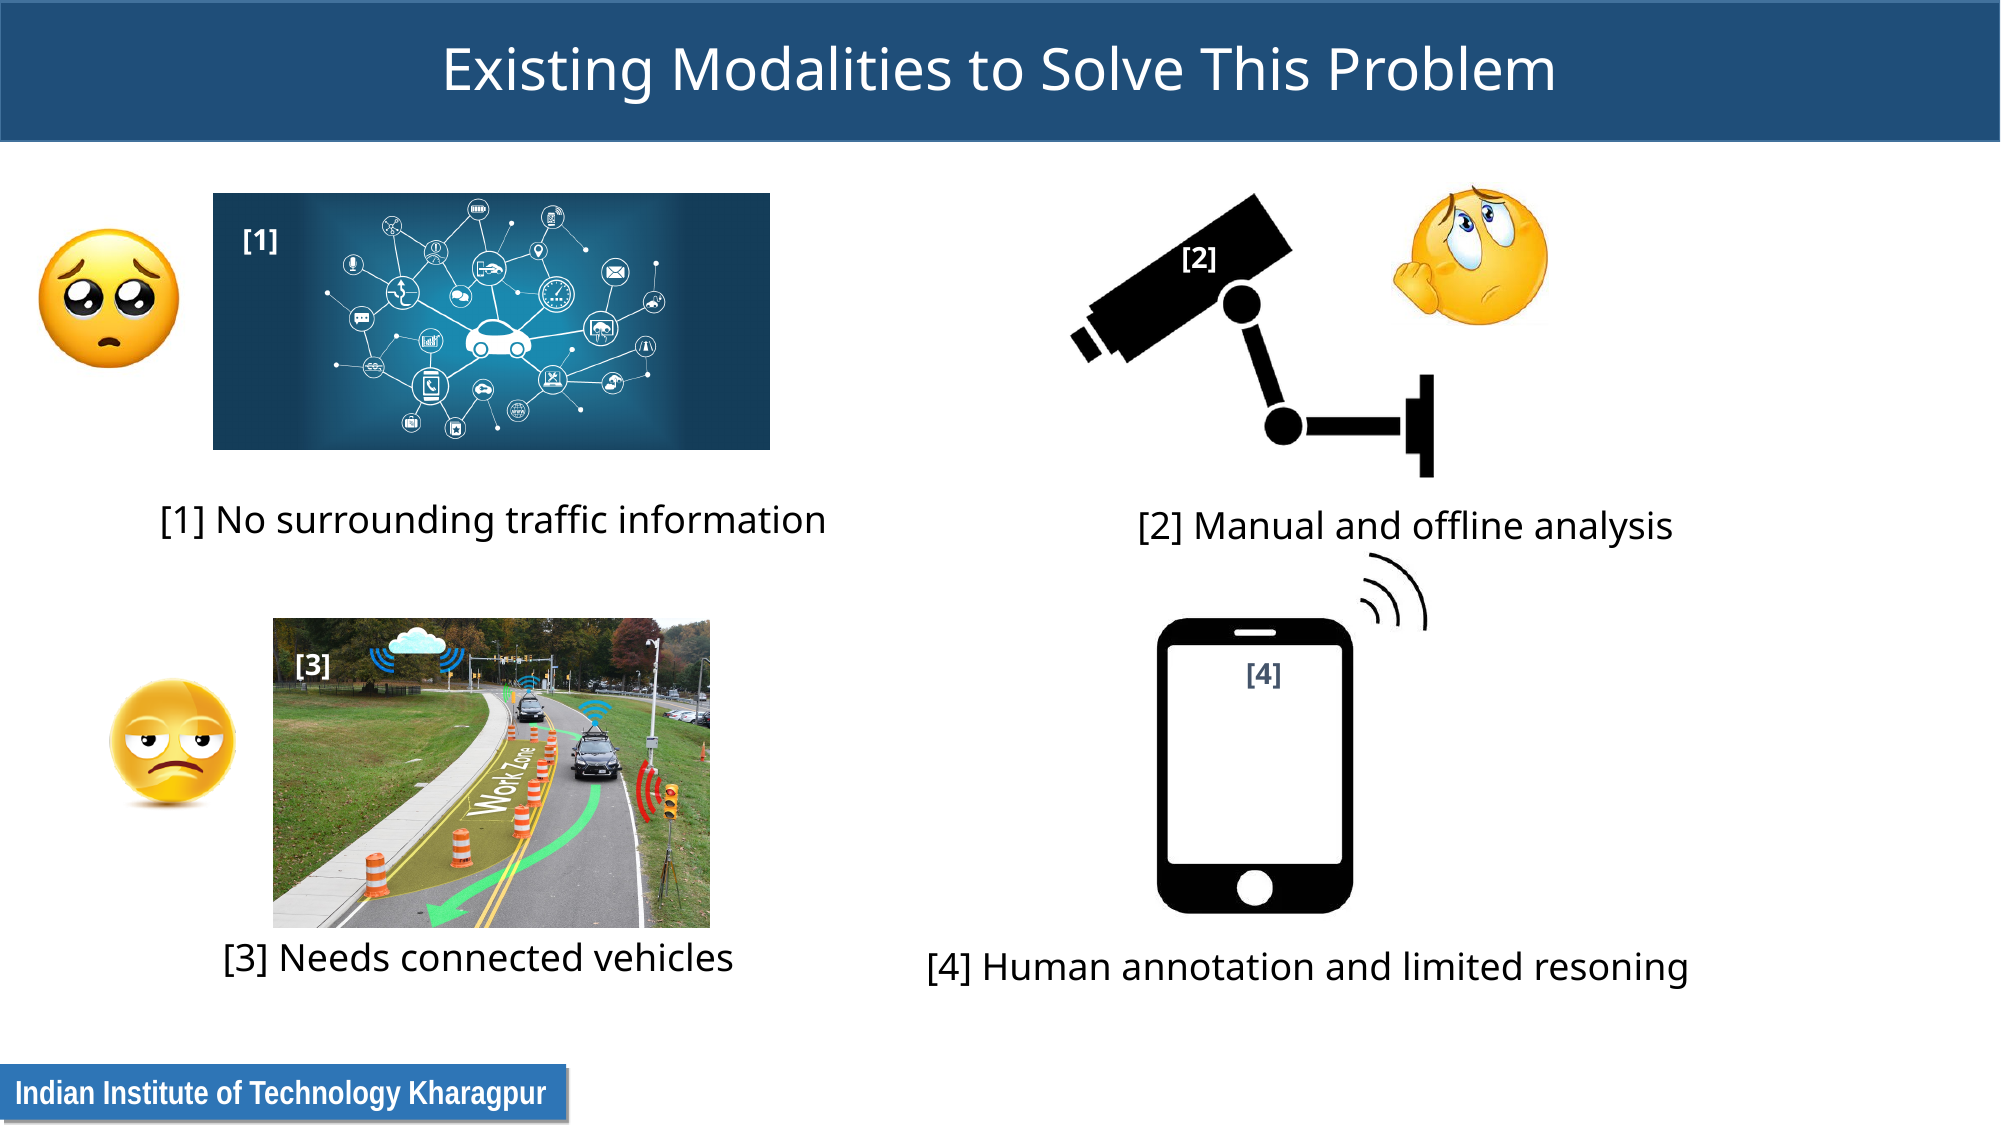

# Existing Modalities to Solve This Problem
[1]
[2]
[1] No surrounding traffic information
[2] Manual and offline analysis
[3]
[4]
[3] Needs connected vehicles
[4] Human annotation and limited resoning